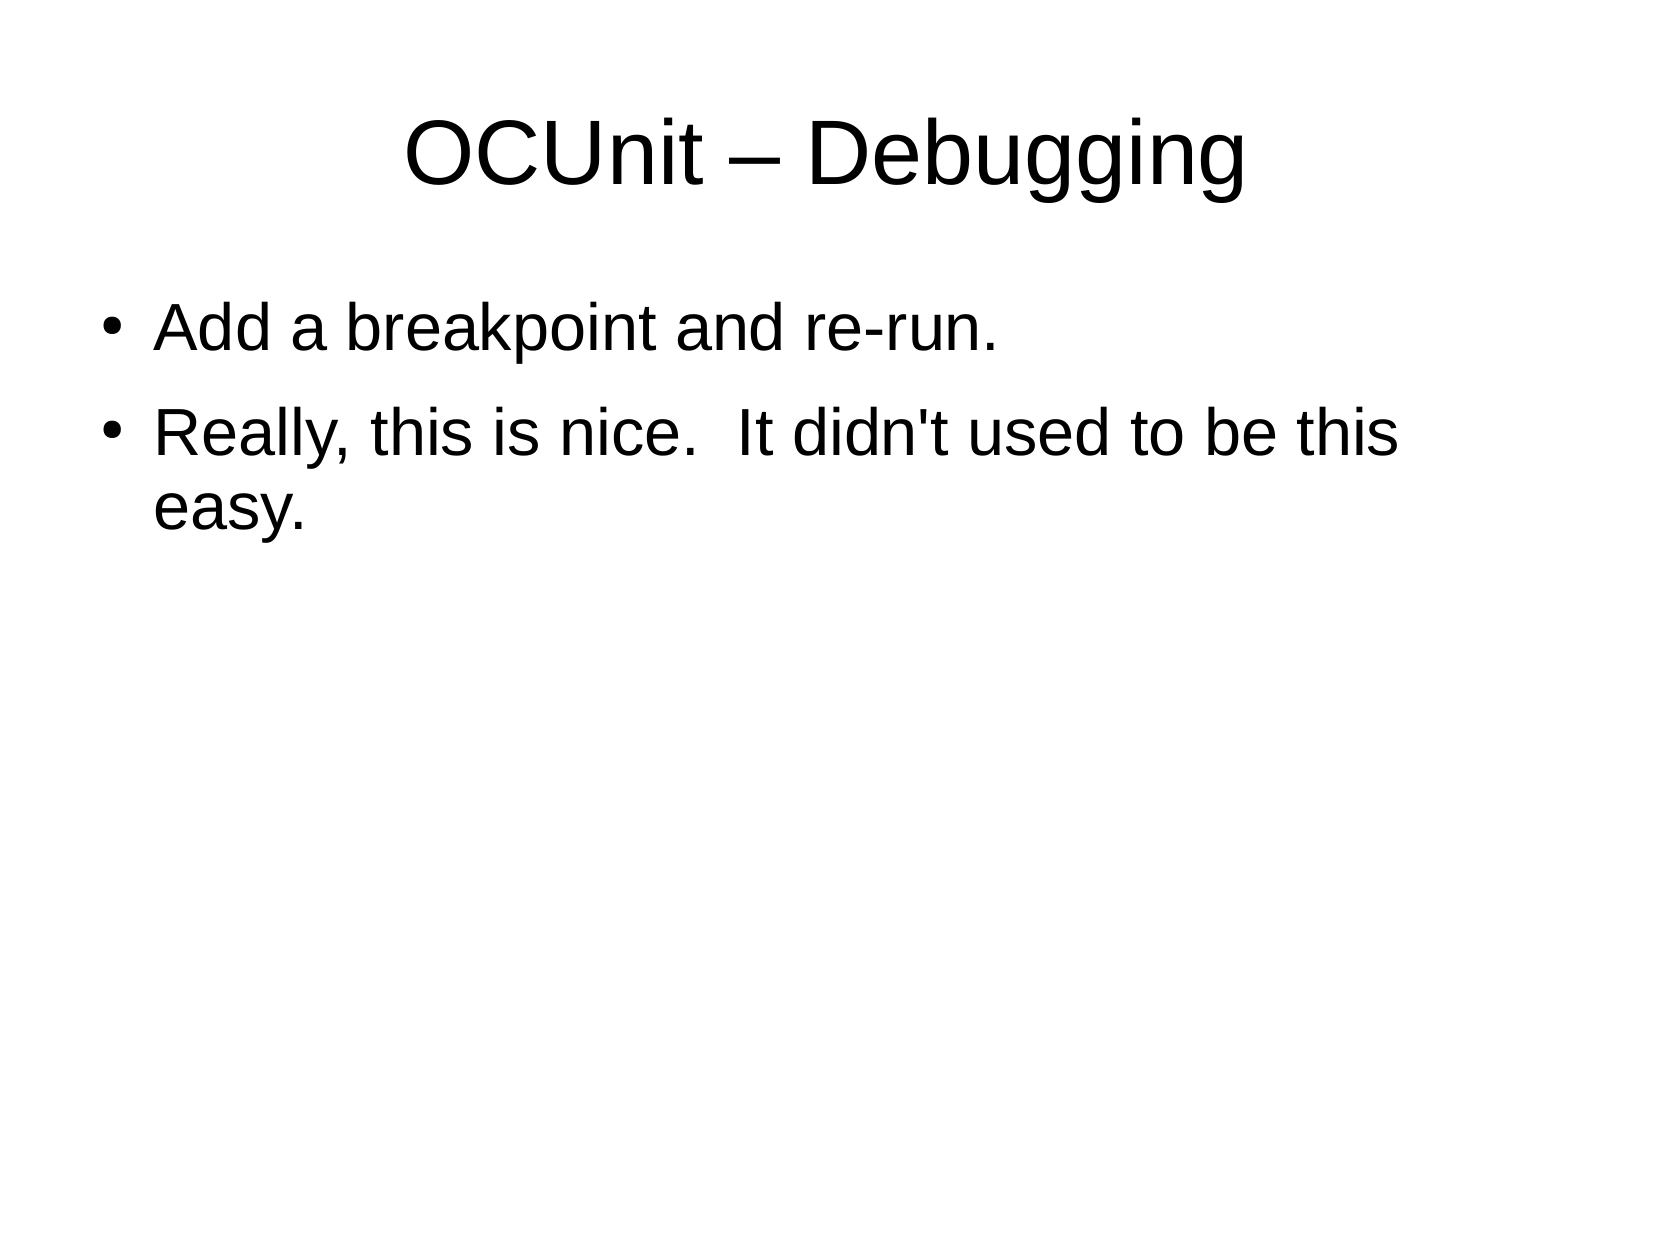

# OCUnit – Debugging
Add a breakpoint and re-run.
Really, this is nice. It didn't used to be this easy.